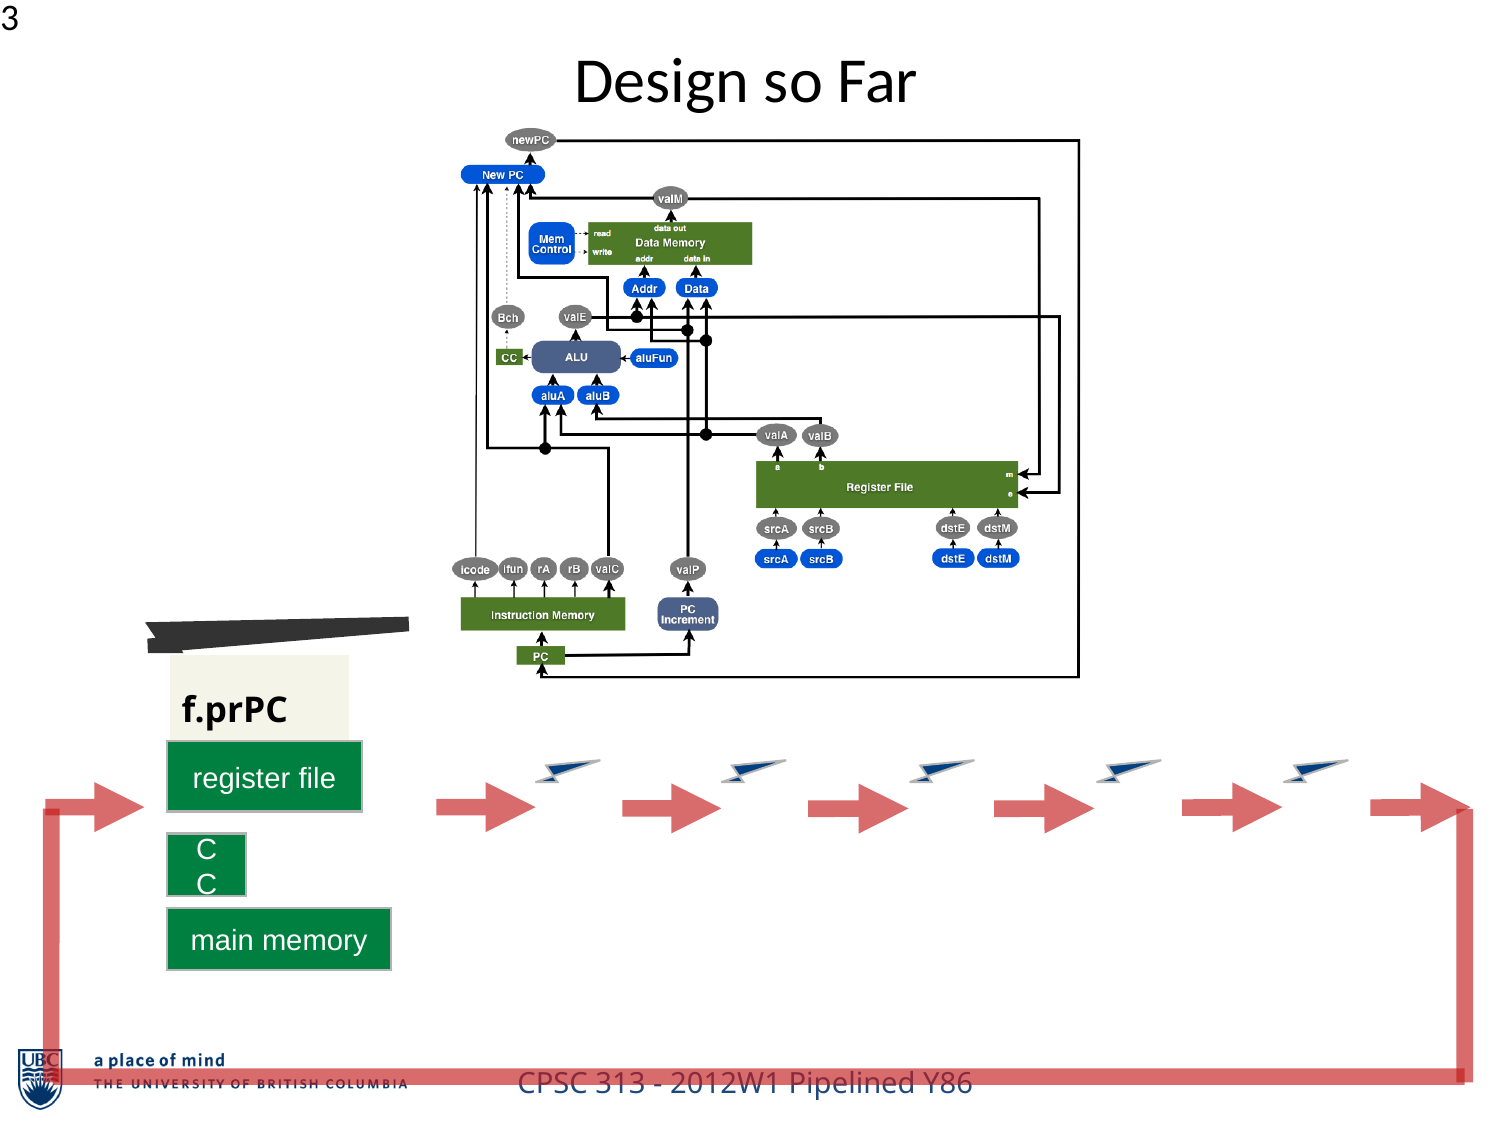

3
# Design so Far
| f.prPC | |
| --- | --- |
register file
CC
main memory
F
D
E
M
W